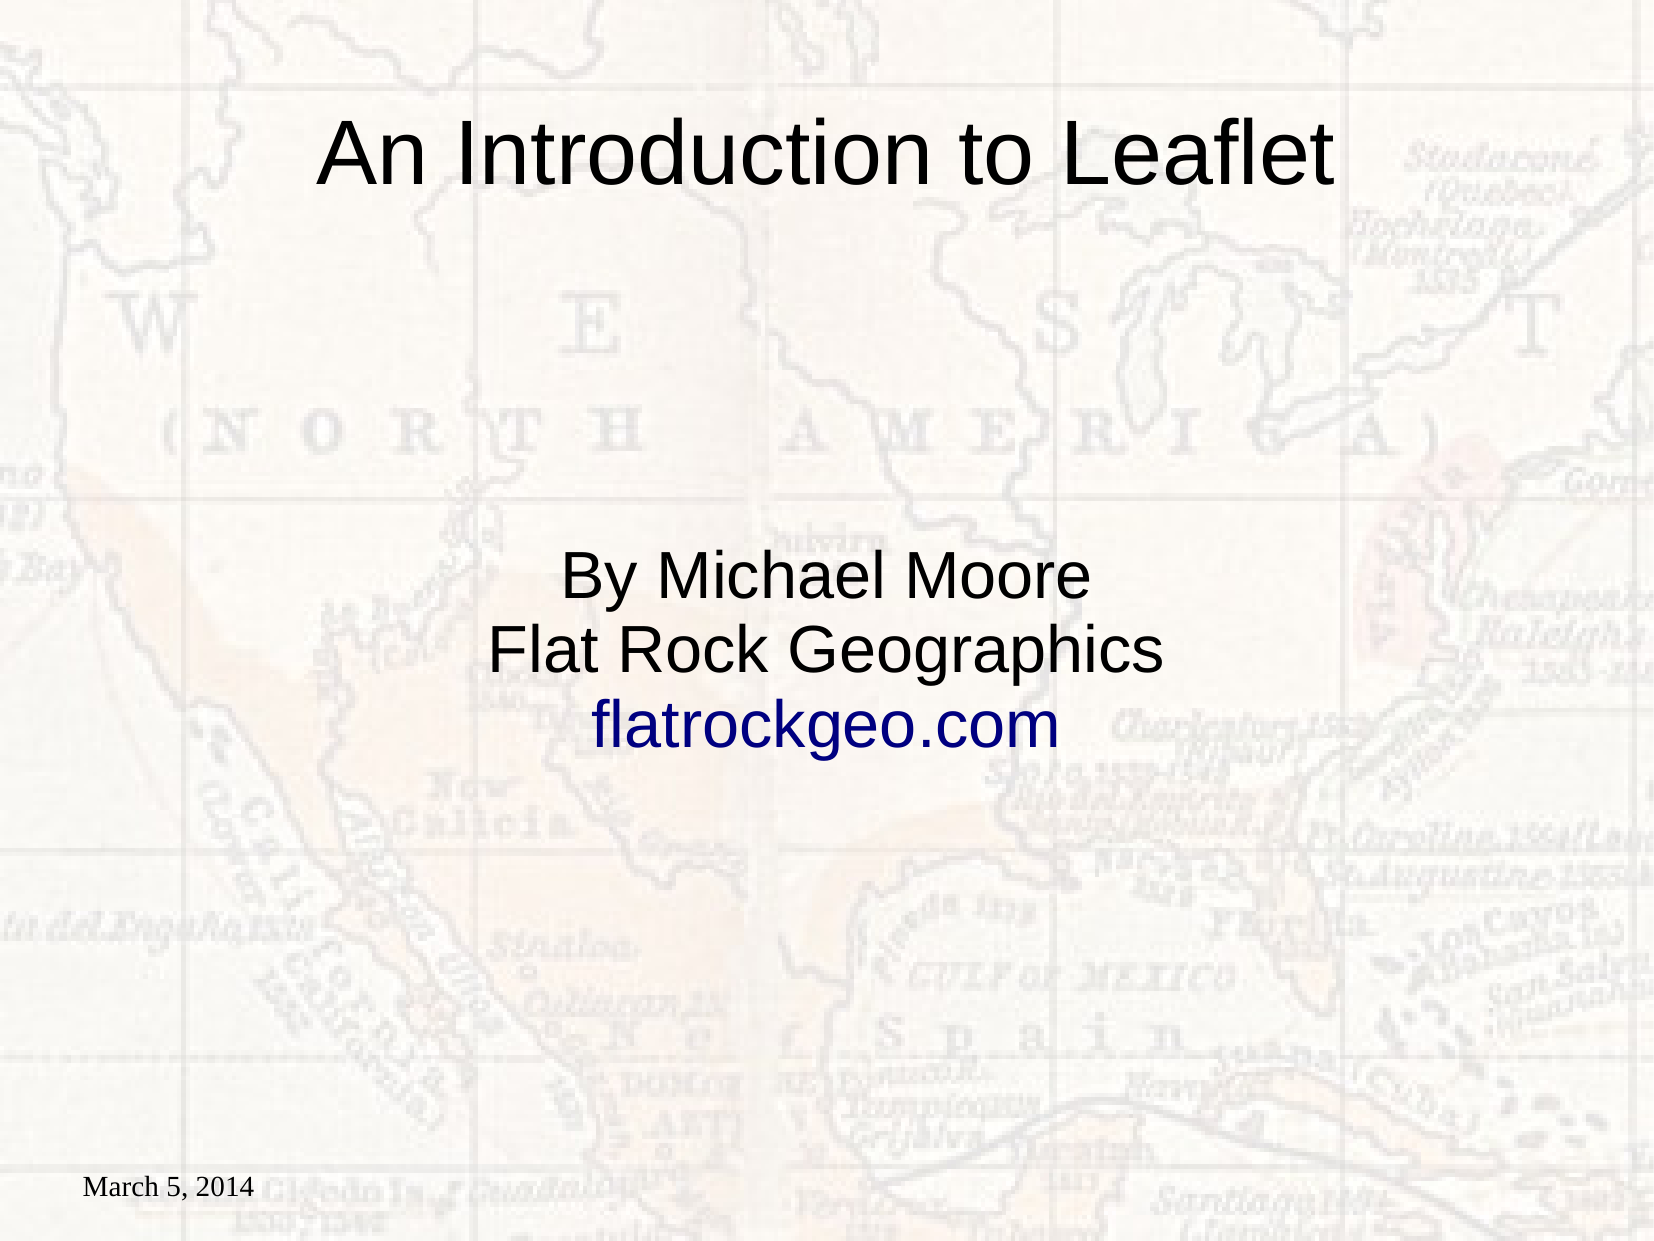

# An Introduction to Leaflet
By Michael Moore
Flat Rock Geographics
flatrockgeo.com